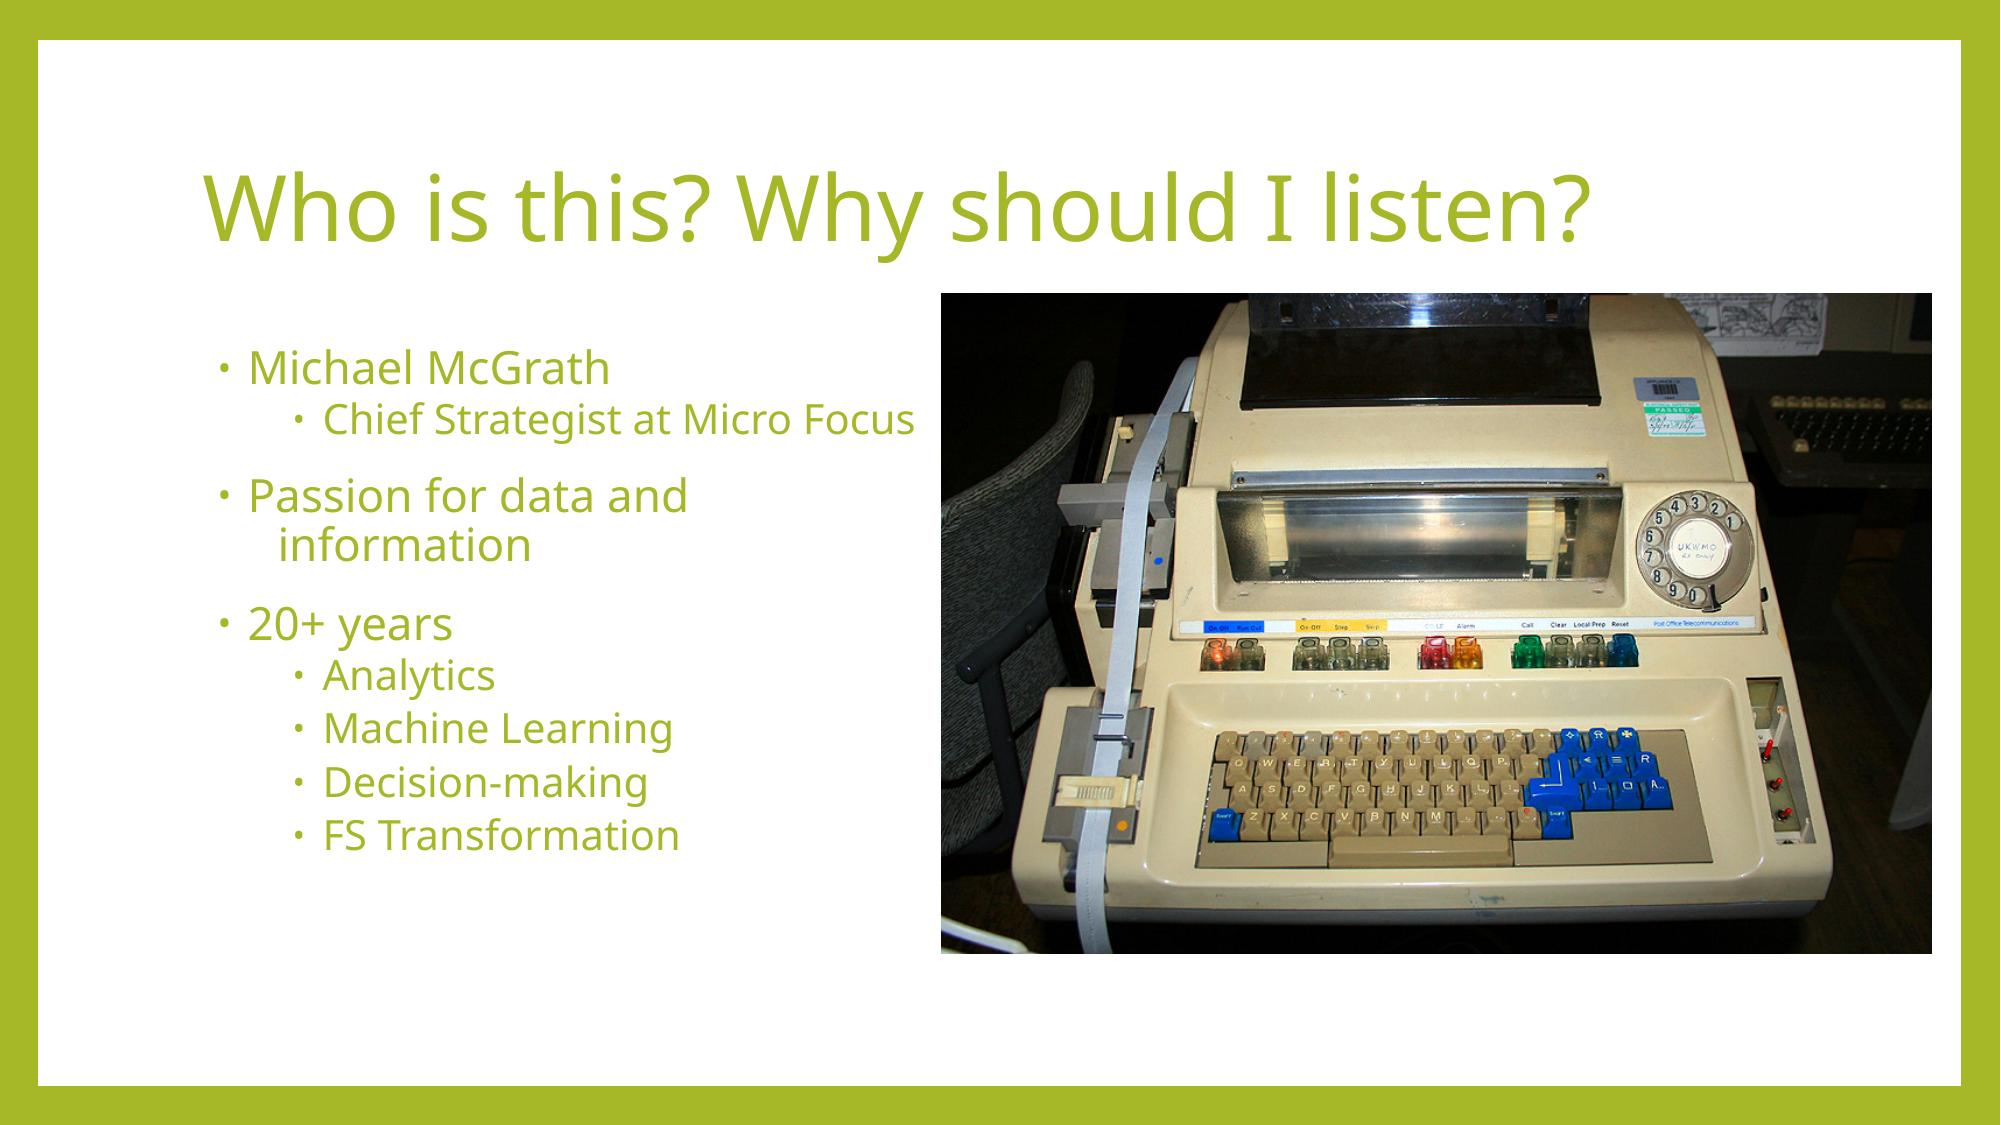

# Who is this? Why should I listen?
Michael McGrath
Chief Strategist at Micro Focus
Passion for data and information
20+ years
Analytics
Machine Learning
Decision-making
FS Transformation